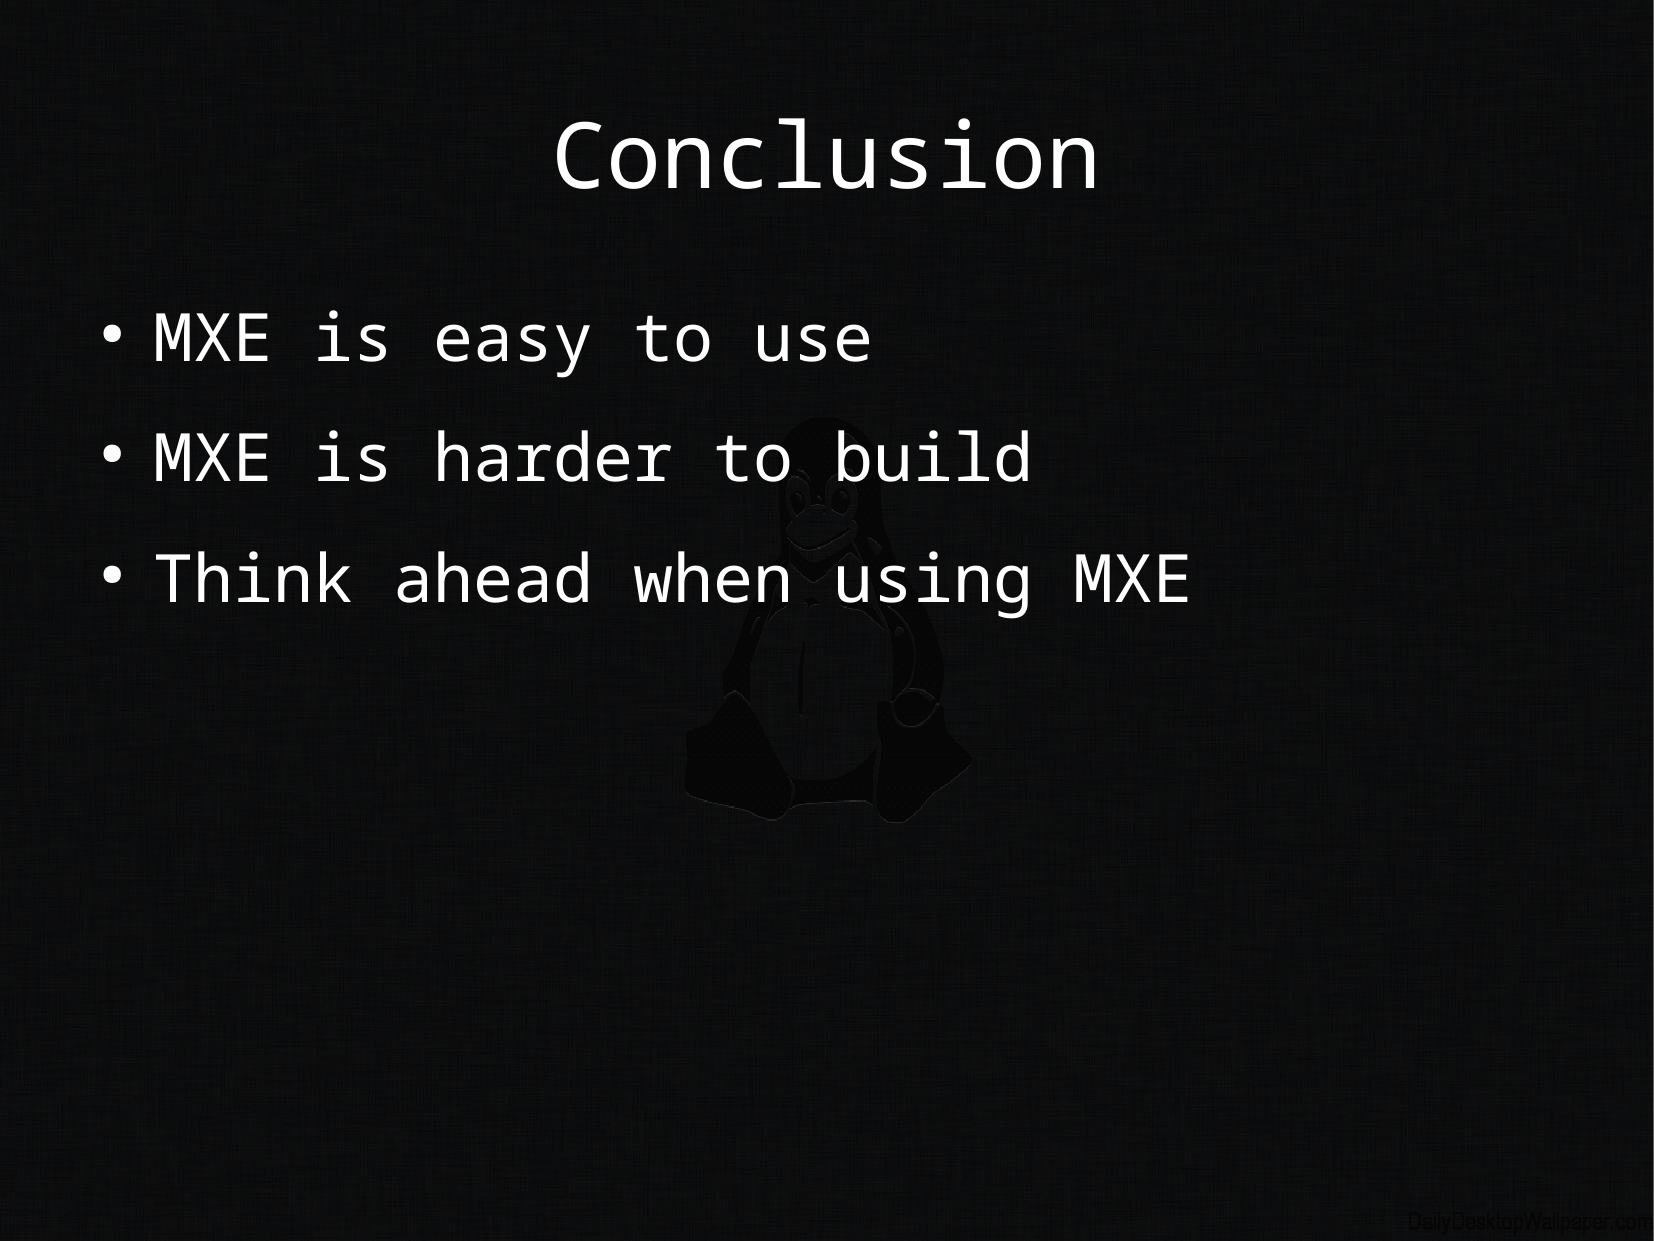

# Conclusion
MXE is easy to use
MXE is harder to build
Think ahead when using MXE